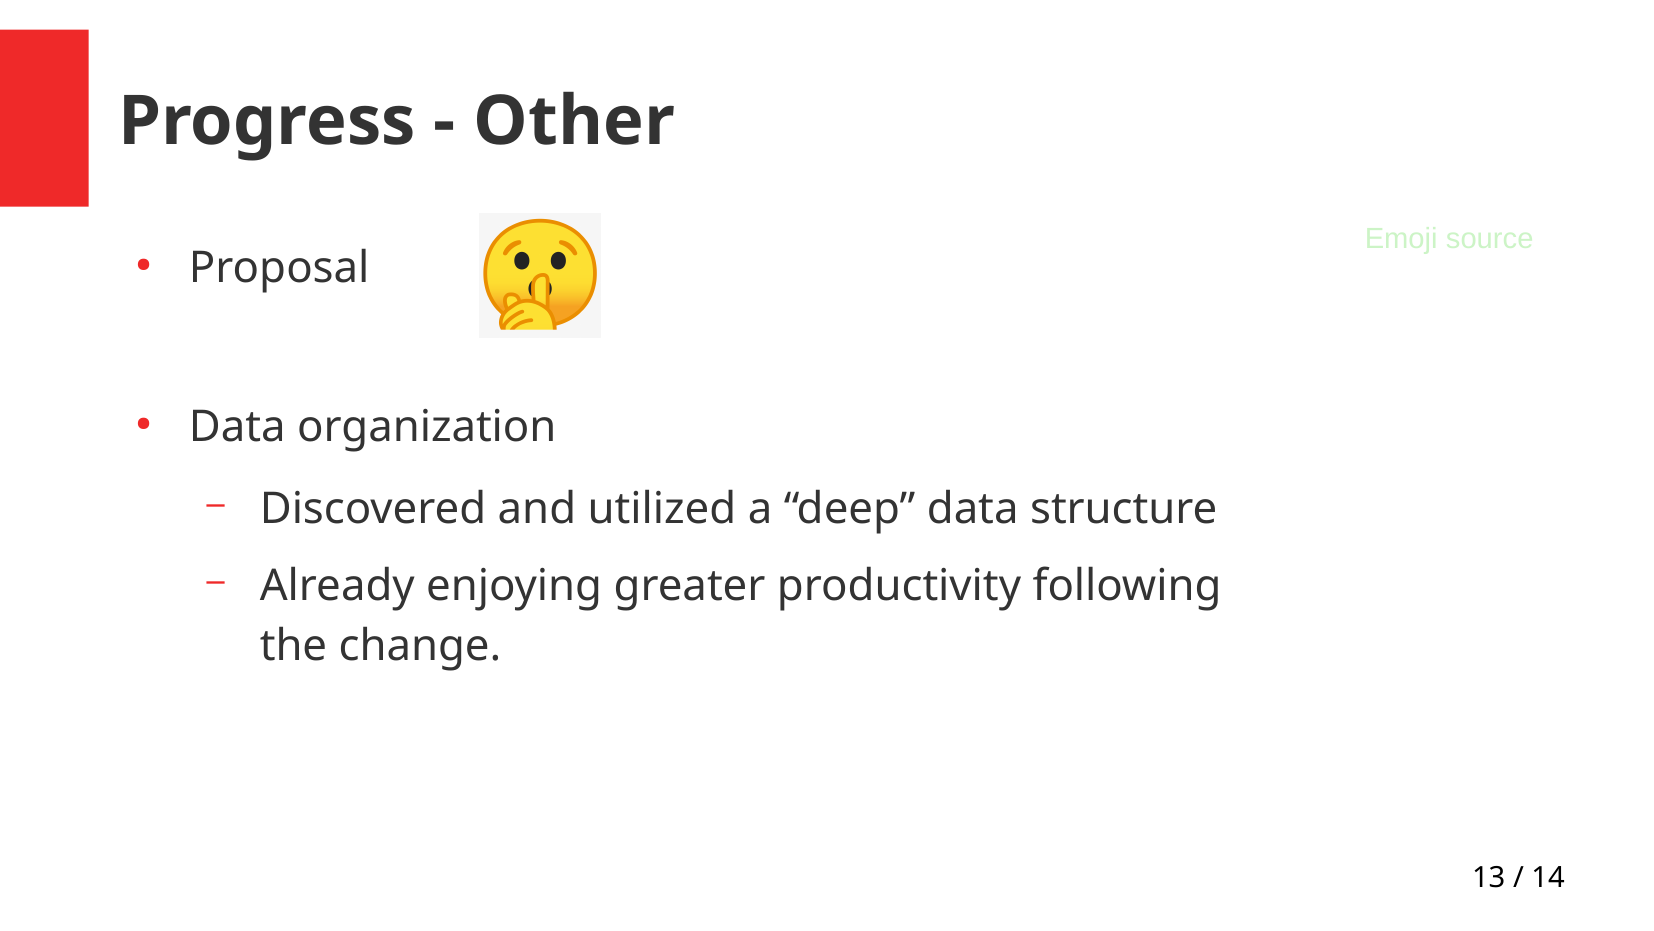

# Progress - Other
Emoji source
Proposal
Data organization
Discovered and utilized a “deep” data structure
Already enjoying greater productivity following the change.
13